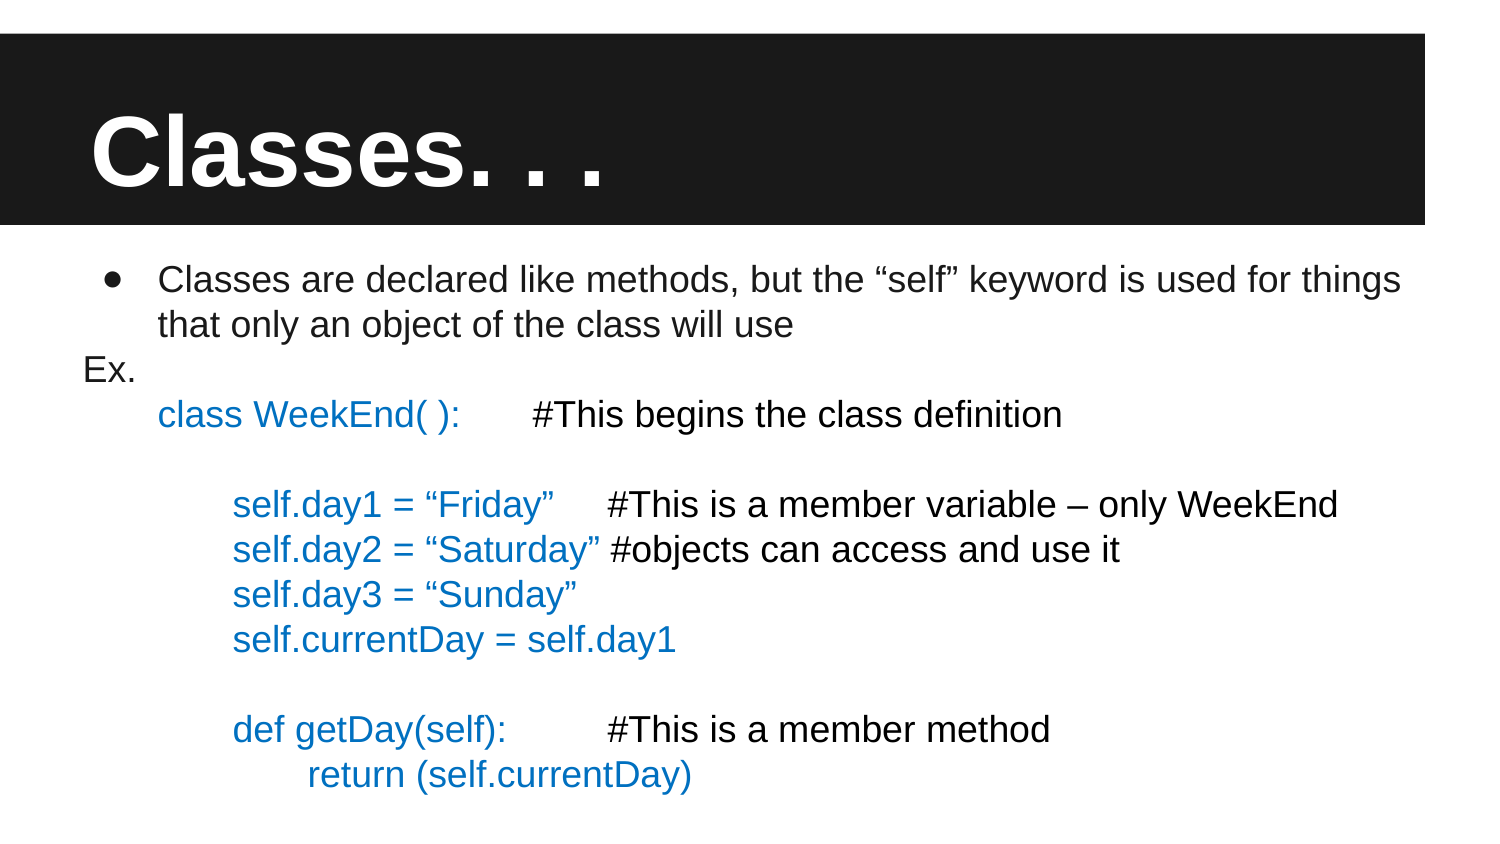

# Classes. . .
Classes are declared like methods, but the “self” keyword is used for things that only an object of the class will use
Ex.
	class WeekEnd( ): 	#This begins the class definition
		self.day1 = “Friday”	#This is a member variable – only WeekEnd
		self.day2 = “Saturday” #objects can access and use it
		self.day3 = “Sunday”
		self.currentDay = self.day1
		def getDay(self):		#This is a member method
			return (self.currentDay)